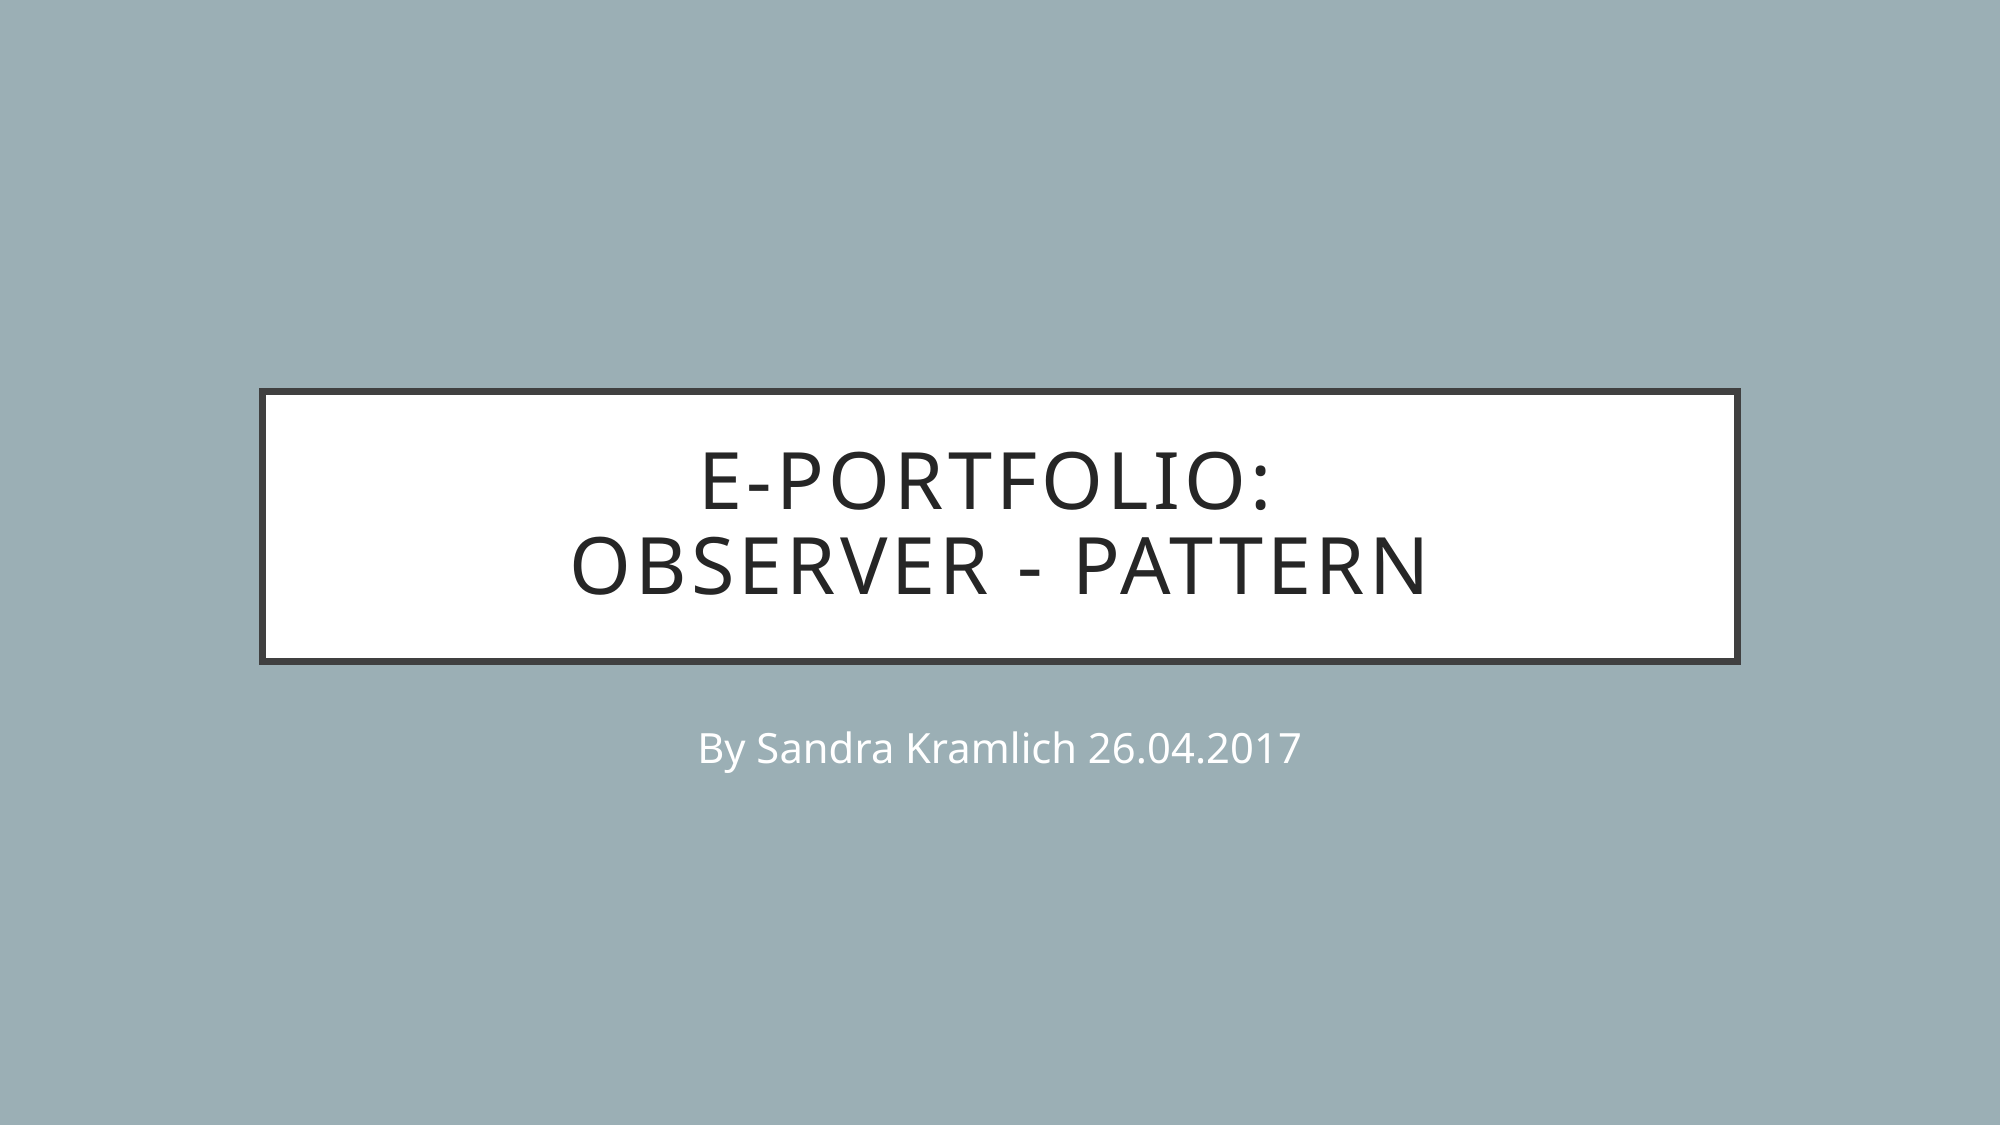

# E-Portfolio: Observer - Pattern
By Sandra Kramlich 26.04.2017